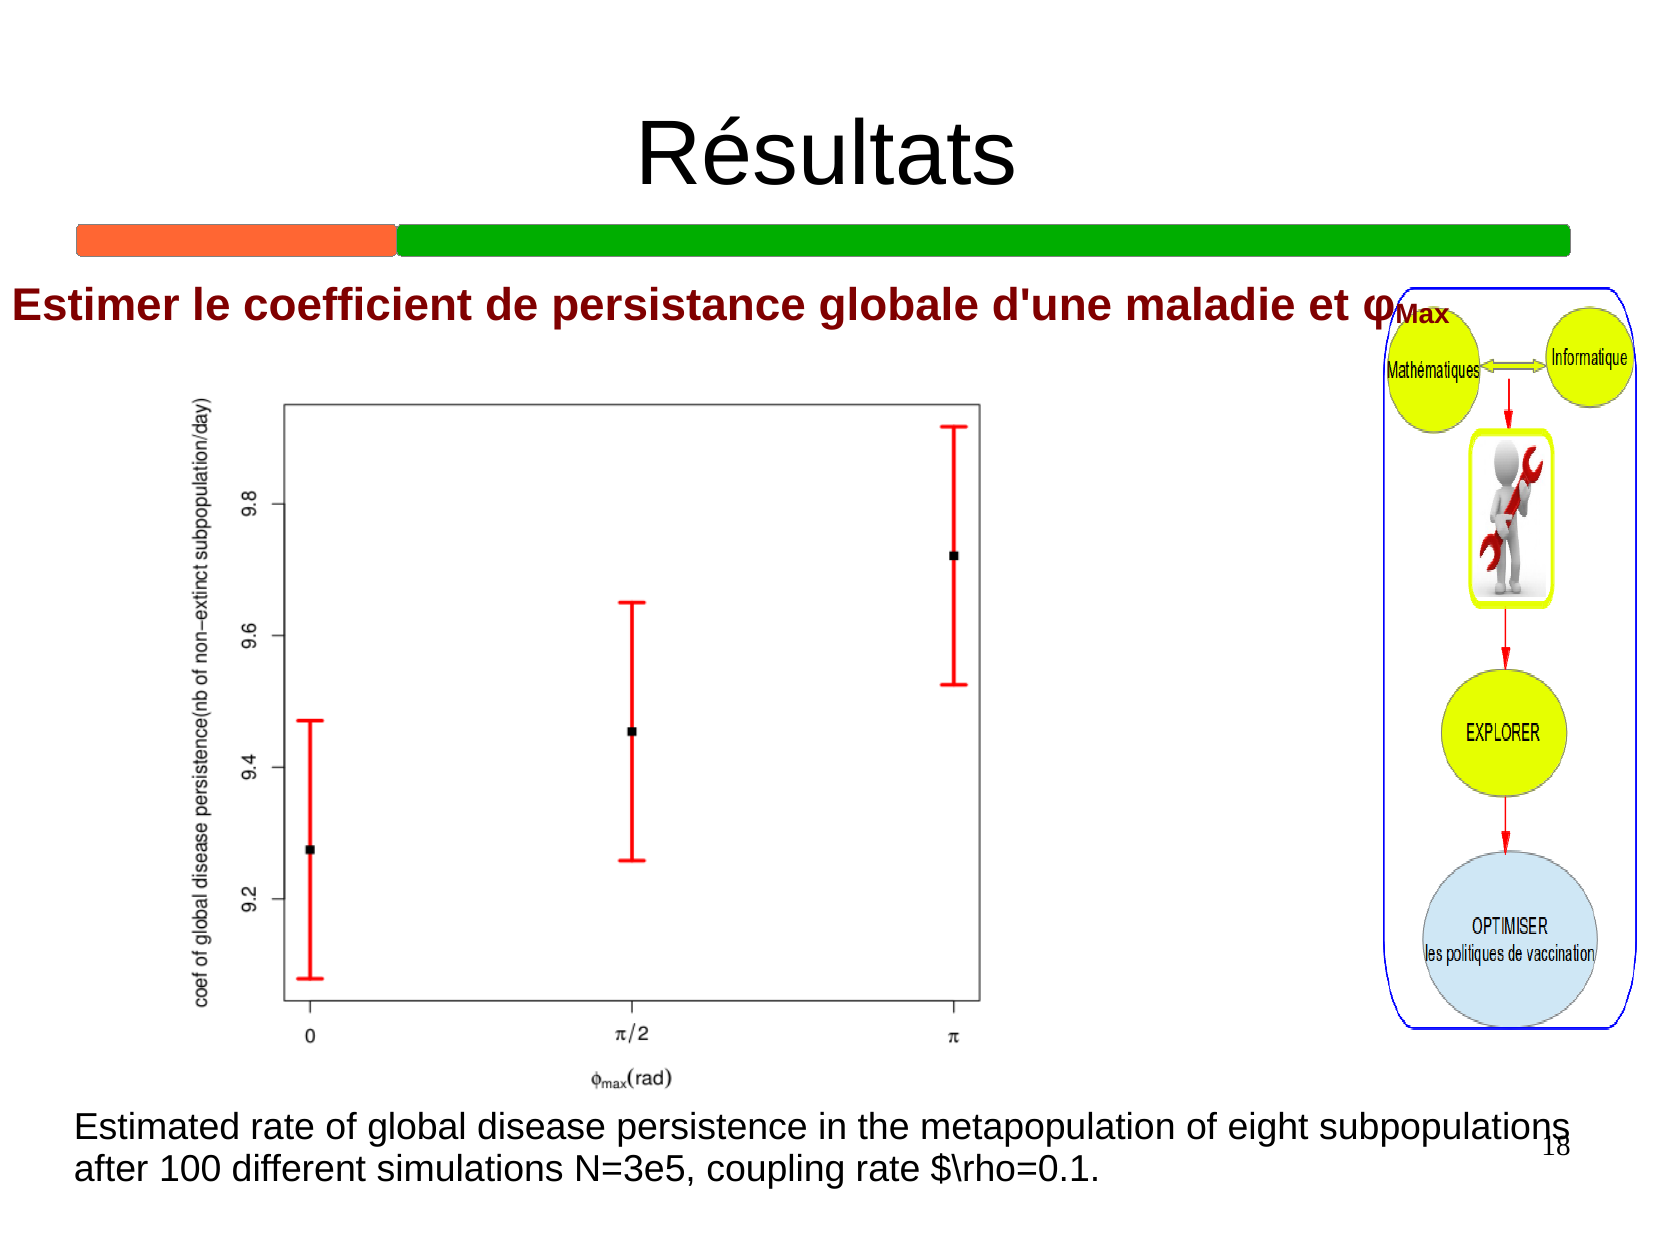

# Résultats
Estimer le coefficient de persistance globale d'une maladie et φMax
Estimated rate of global disease persistence in the metapopulation of eight subpopulations
after 100 different simulations N=3e5, coupling rate $\rho=0.1.
18